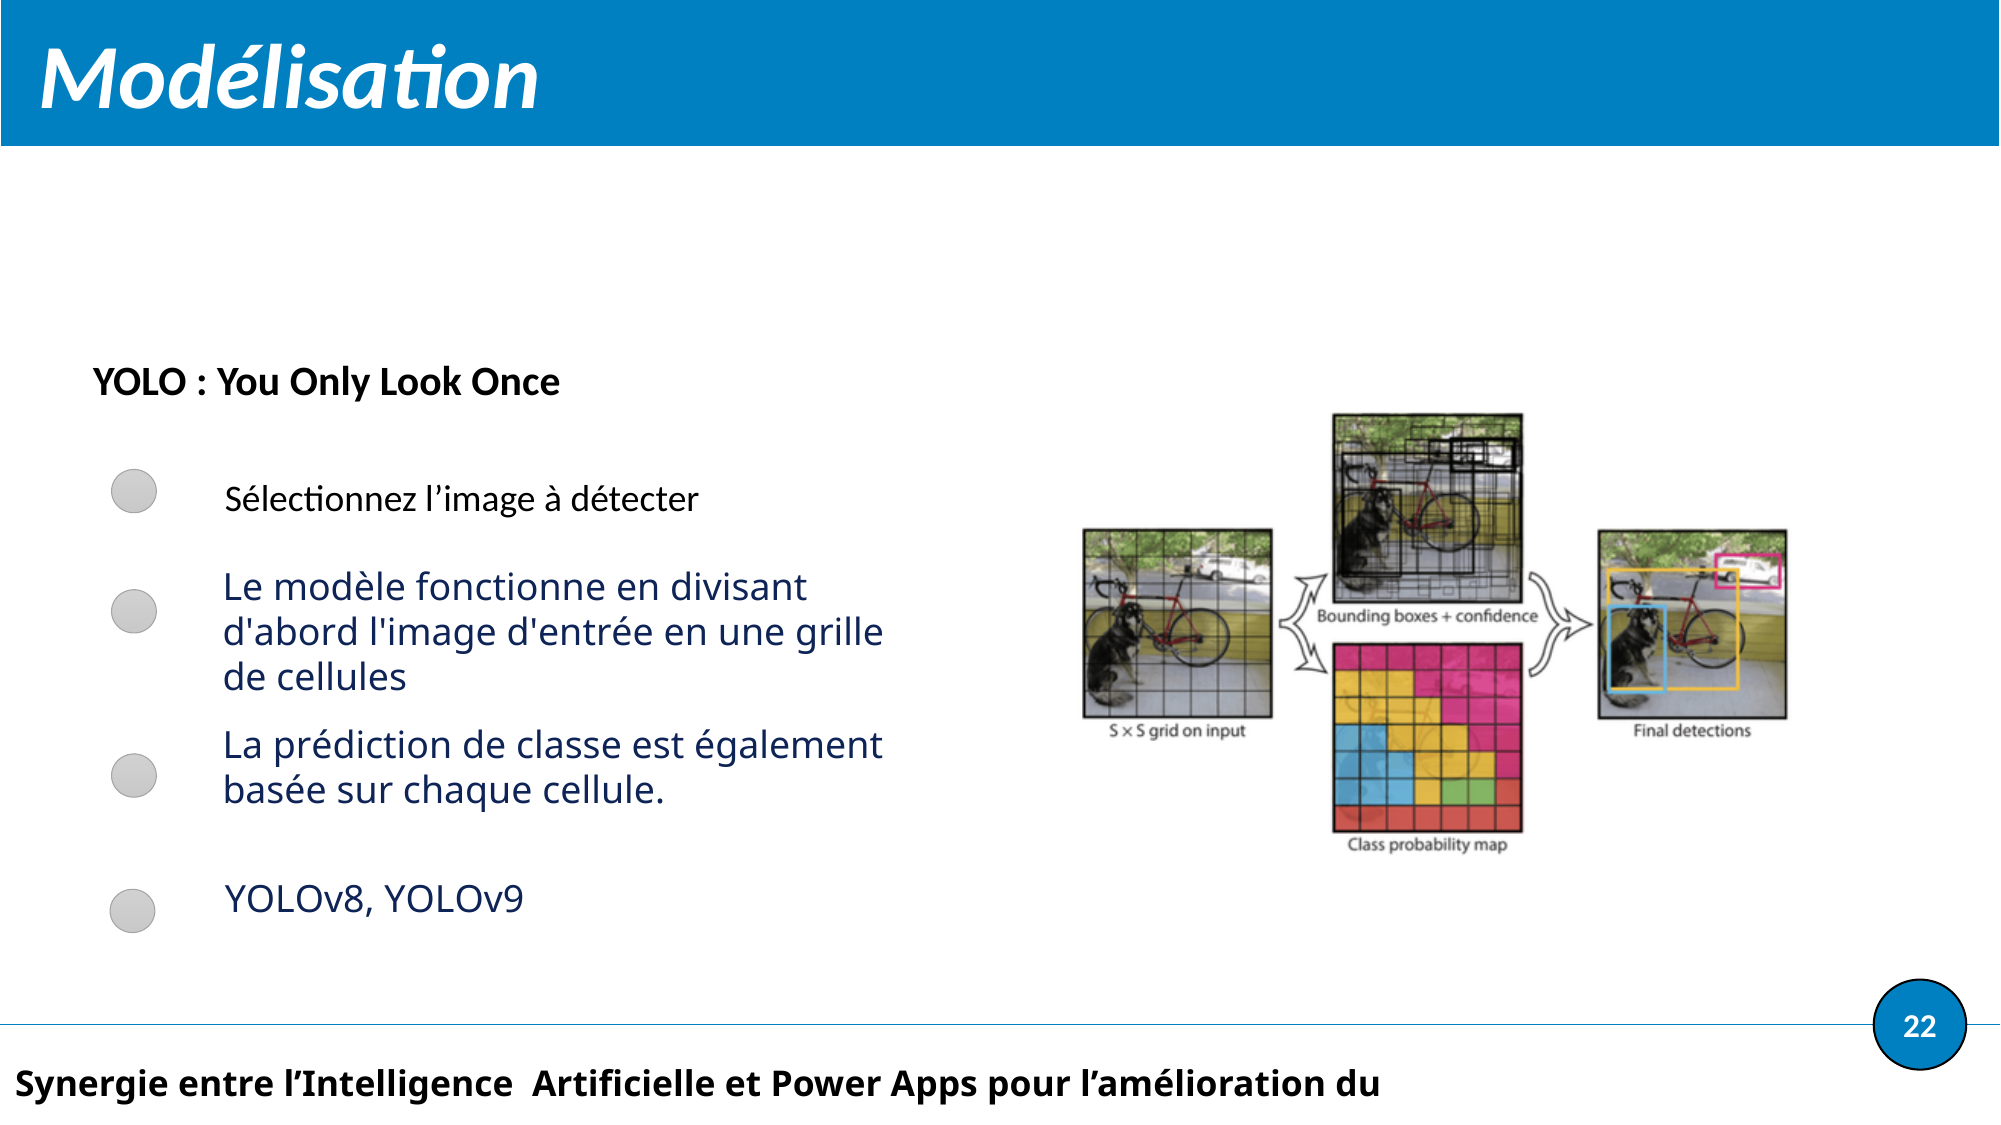

Modélisation
YOLO : You Only Look Once
Sélectionnez l’image à détecter
Le modèle fonctionne en divisant d'abord l'image d'entrée en une grille de cellules
La prédiction de classe est également basée sur chaque cellule.
YOLOv8, YOLOv9
22
Synergie entre l’Intelligence Artificielle et Power Apps pour l’amélioration du processus de recrutement